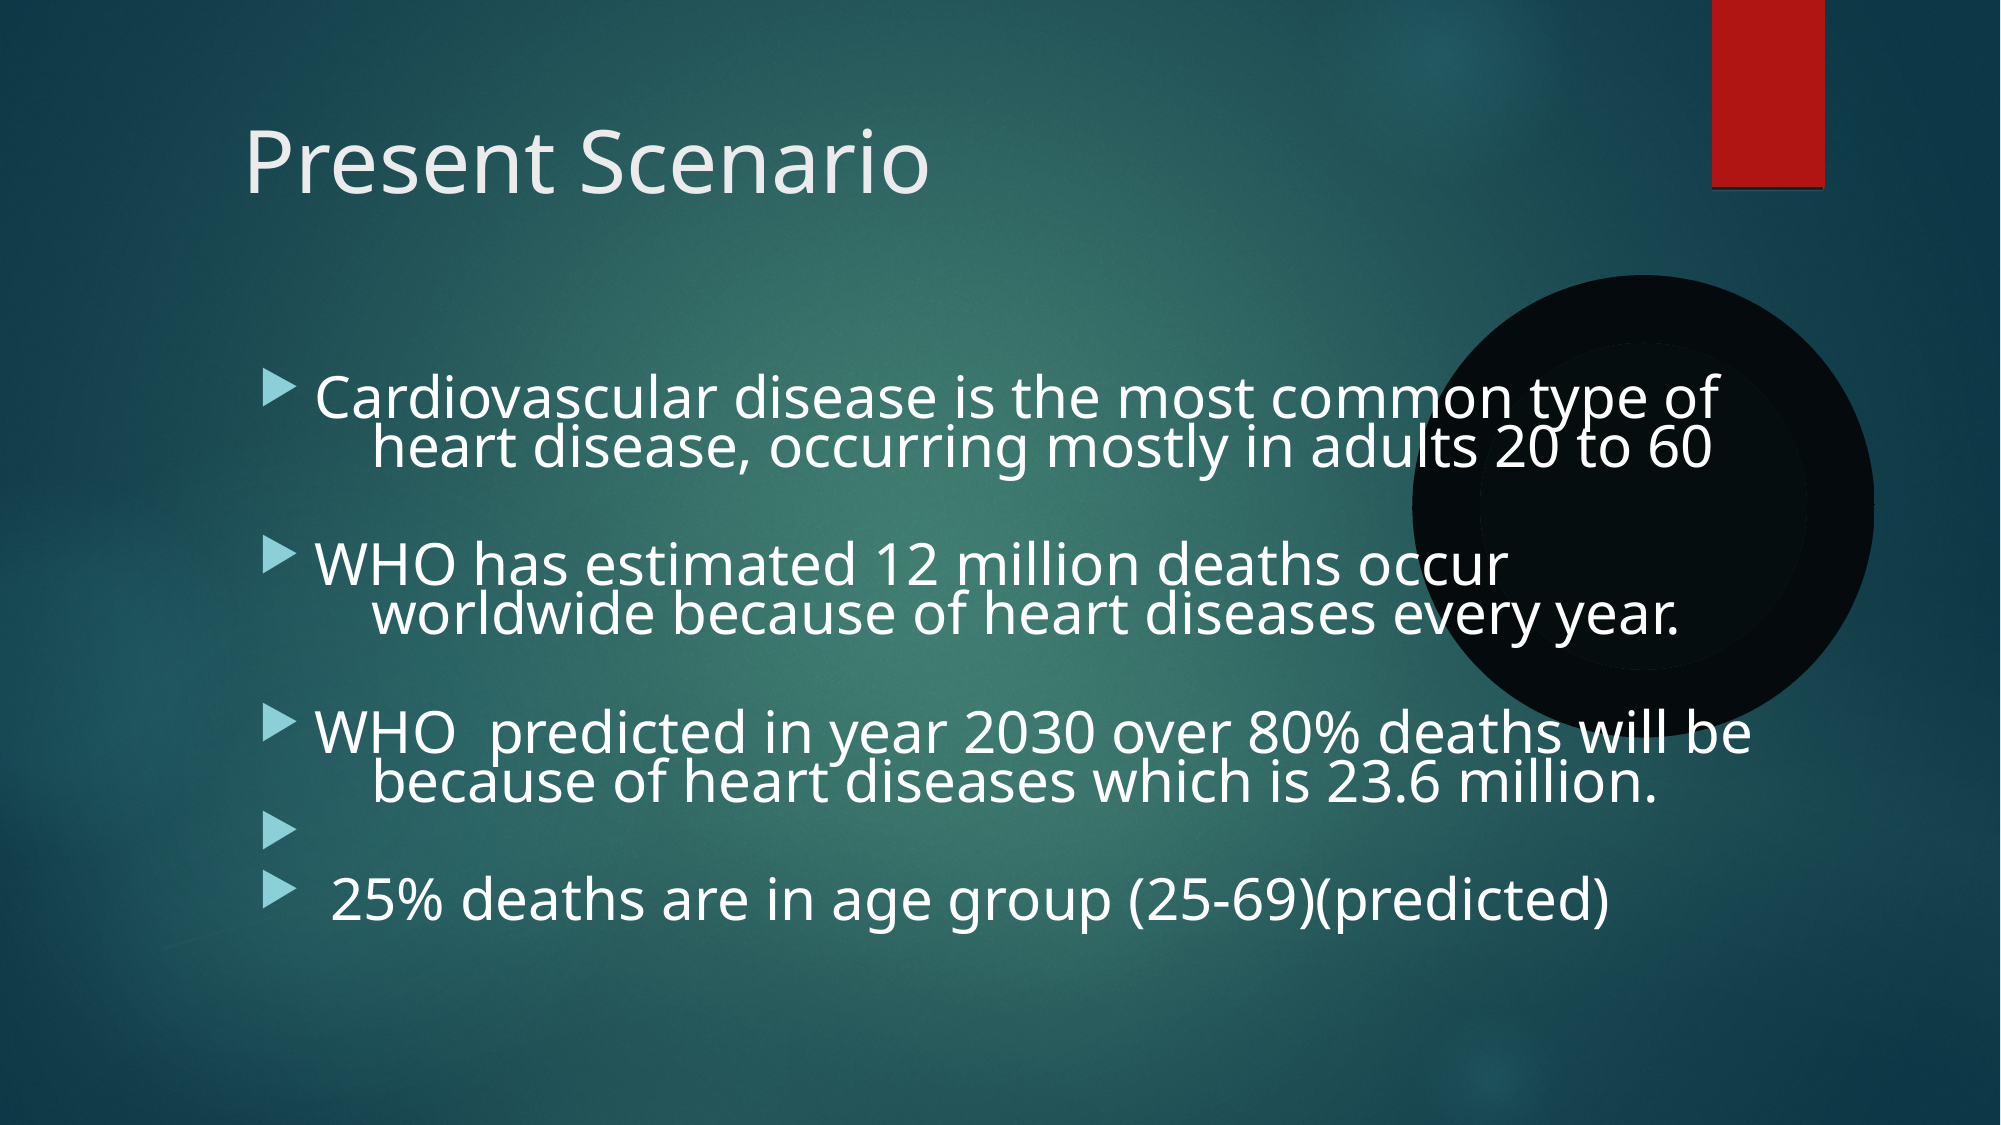

# Present Scenario
Cardiovascular disease is the most common type of heart disease, occurring mostly in adults 20 to 60
WHO has estimated 12 million deaths occur worldwide because of heart diseases every year.
WHO predicted in year 2030 over 80% deaths will be because of heart diseases which is 23.6 million.
 25% deaths are in age group (25-69)(predicted)